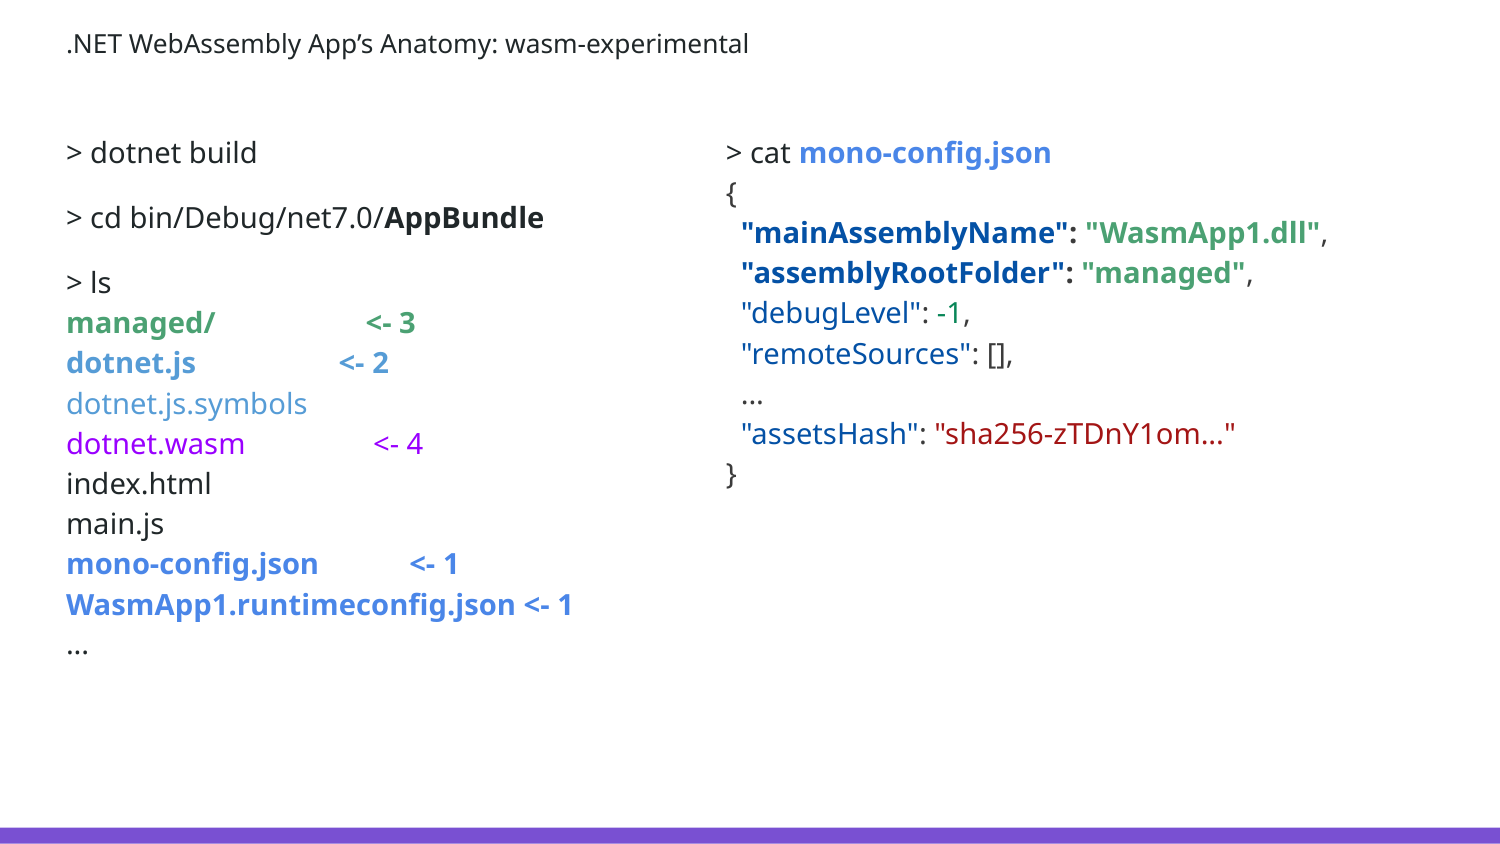

# .NET WebAssembly App’s Anatomy: wasm-experimental
> dotnet build
> cd bin/Debug/net7.0/AppBundle
> ls
managed/ <- 3
dotnet.js <- 2
dotnet.js.symbols
dotnet.wasm <- 4
index.html
main.js
mono-config.json <- 1
WasmApp1.runtimeconfig.json <- 1
...
> cat mono-config.json
{
 "mainAssemblyName": "WasmApp1.dll",
 "assemblyRootFolder": "managed",
 "debugLevel": -1,
 "remoteSources": [],
 ...
 "assetsHash": "sha256-zTDnY1om..."
}